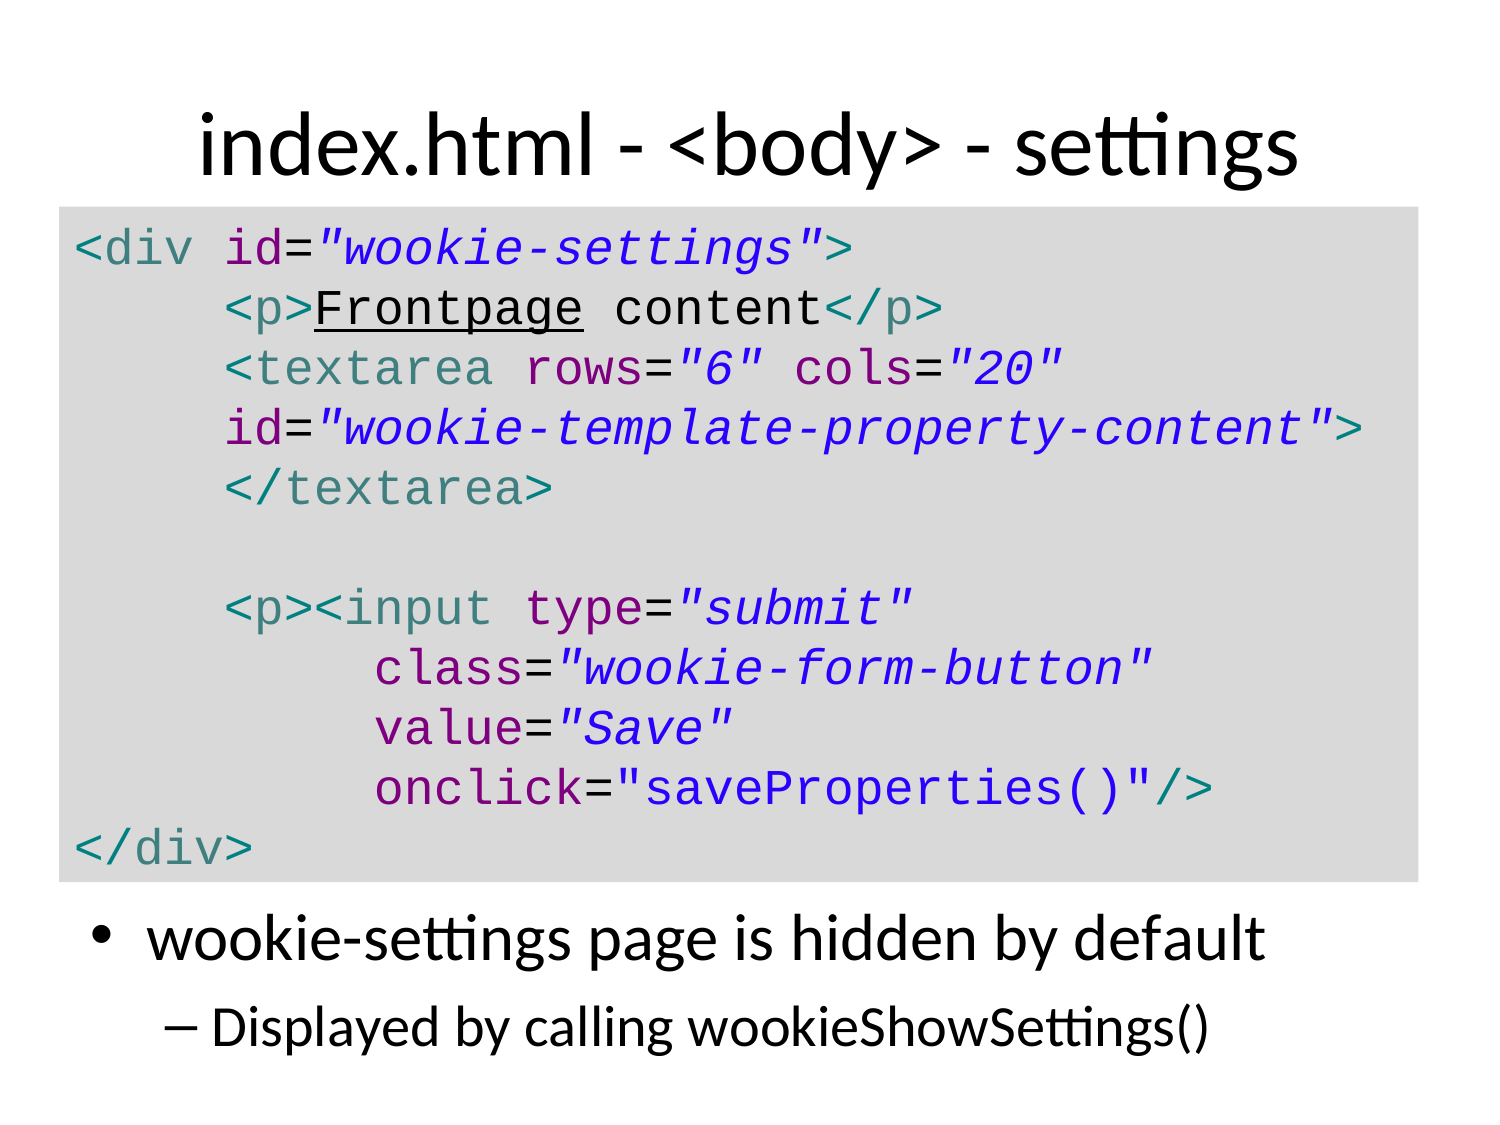

# index.html - <body> - settings
<div id="wookie-settings">
	<p>Frontpage content</p>
	<textarea rows="6" cols="20"
	id="wookie-template-property-content">
	</textarea>
	<p><input type="submit"
		class="wookie-form-button"
		value="Save"
		onclick="saveProperties()"/>
</div>
wookie-settings page is hidden by default
Displayed by calling wookieShowSettings()